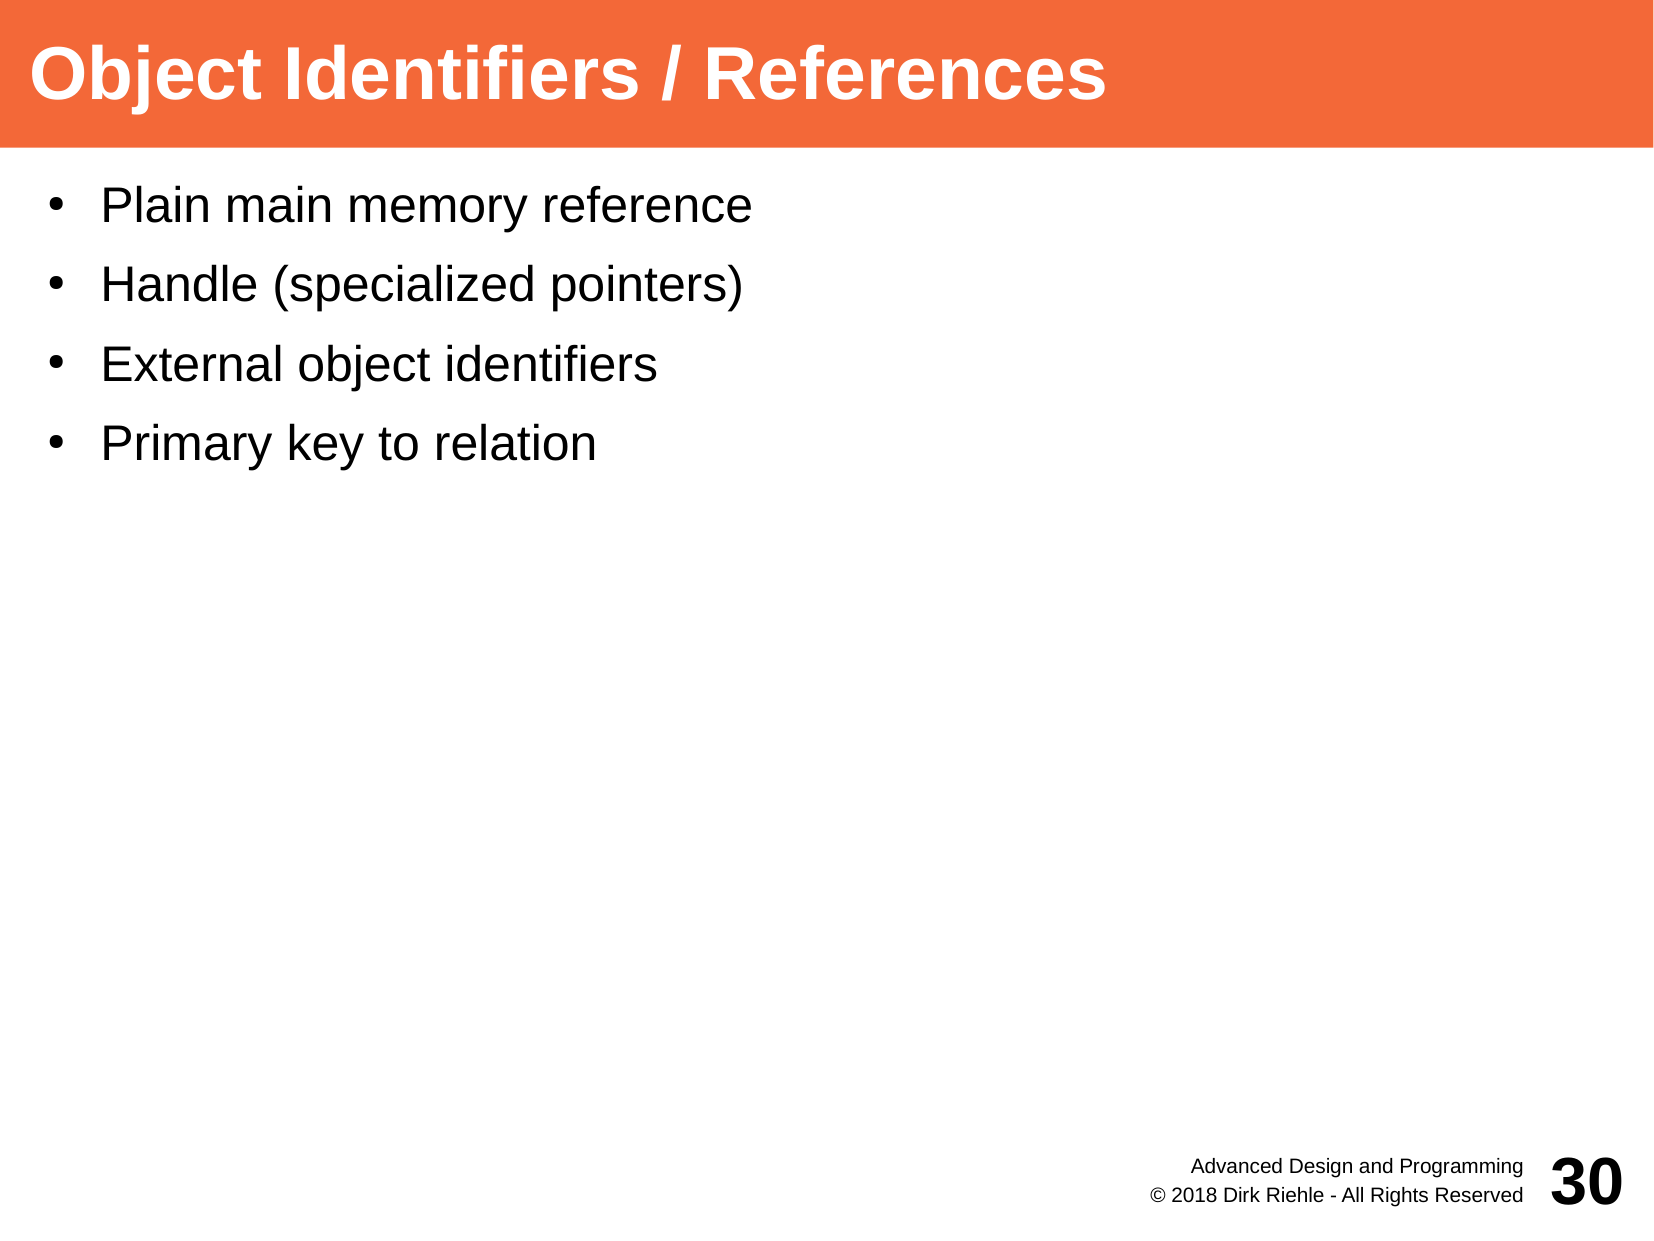

# Object Identifiers / References
Plain main memory reference
Handle (specialized pointers)
External object identifiers
Primary key to relation
Advanced Design and Programming
30
© 2018 Dirk Riehle - All Rights Reserved